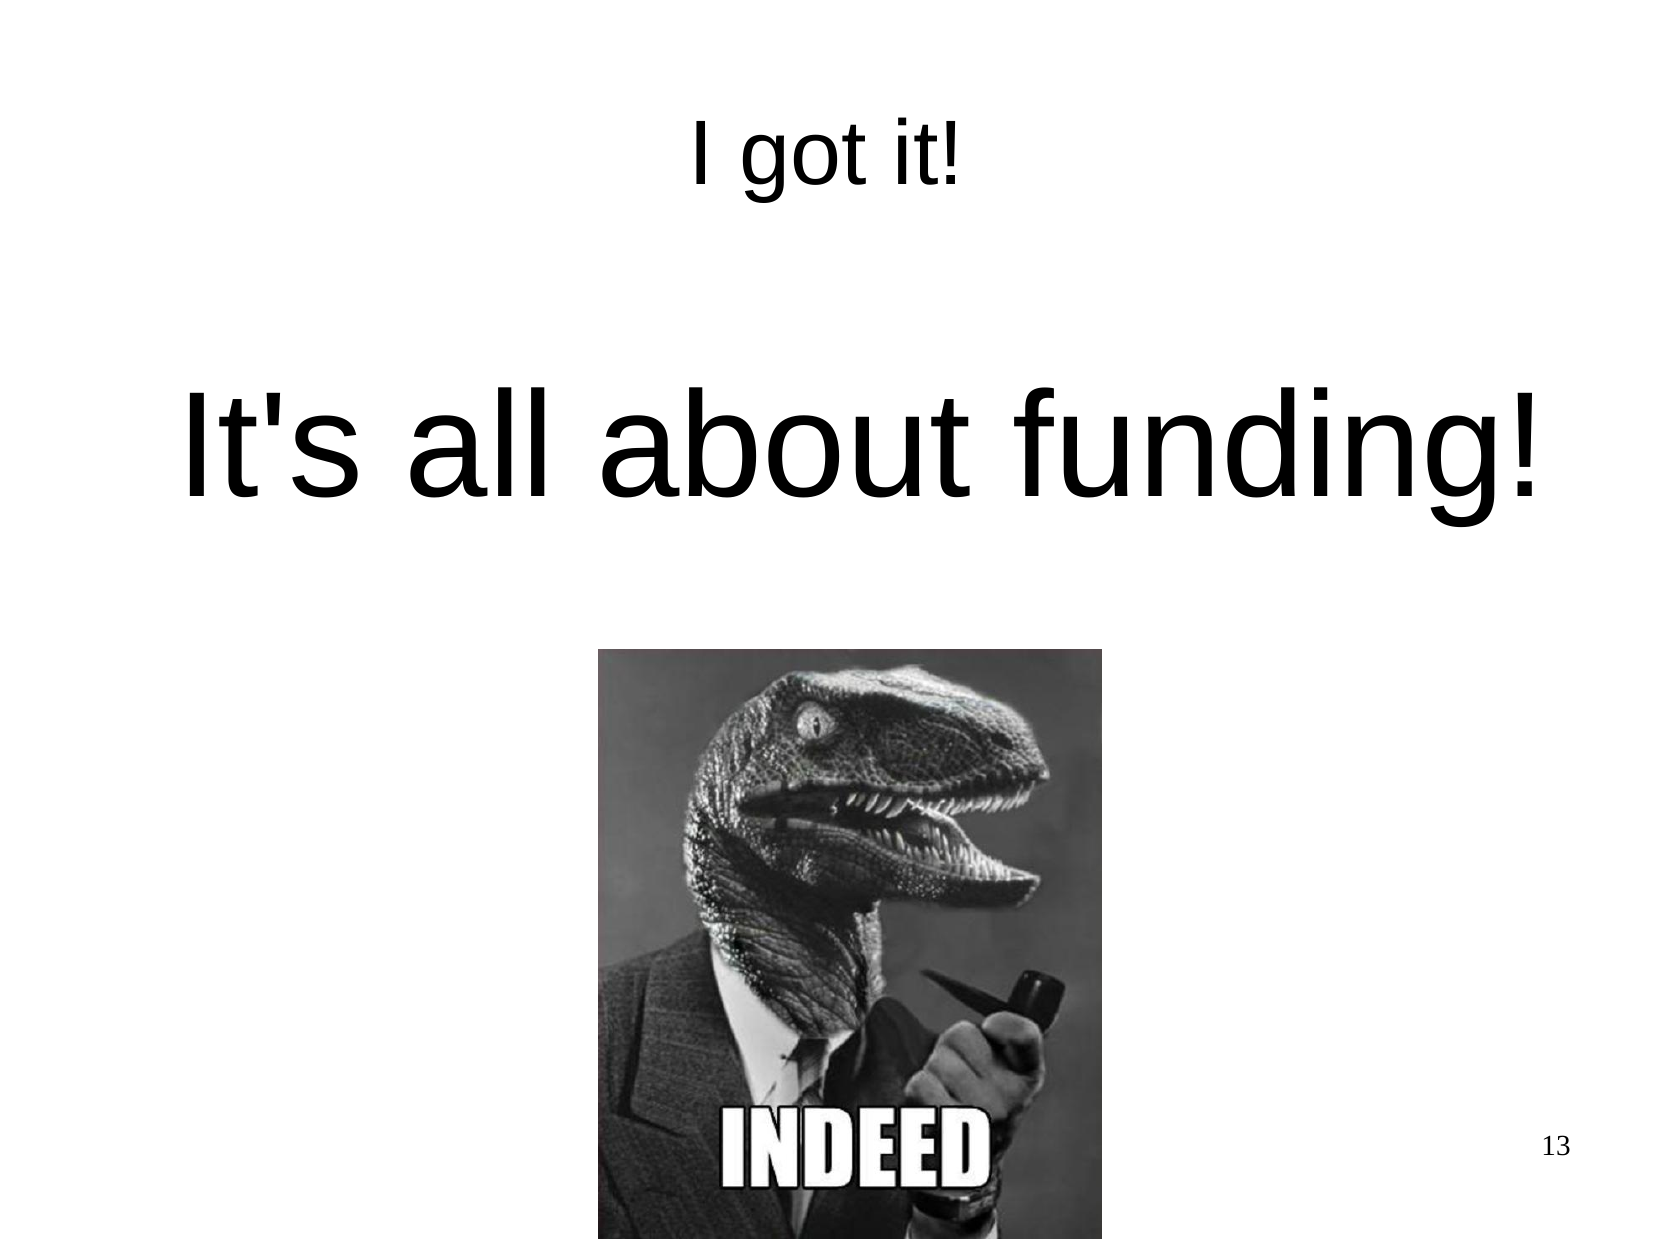

# I got it!
It's all about funding!
13